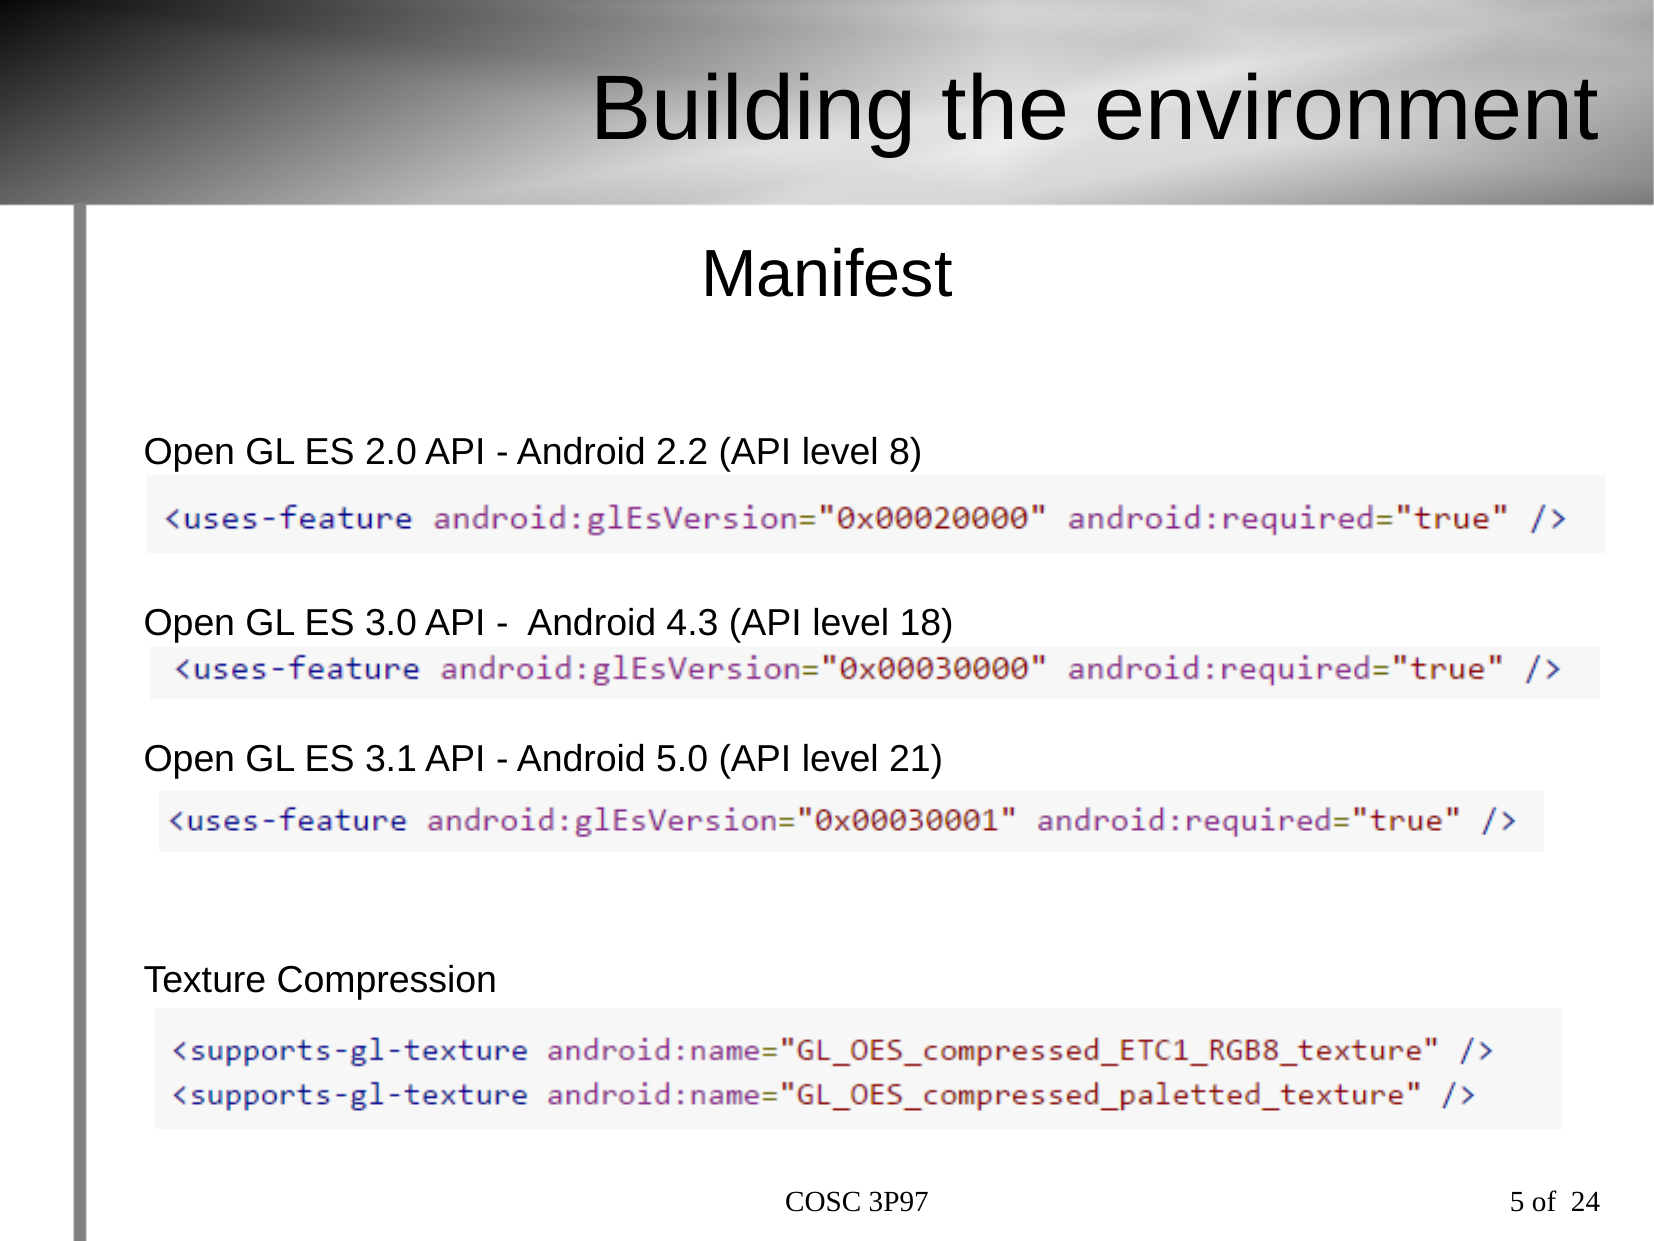

# Building the environment
Manifest
Open GL ES 2.0 API - Android 2.2 (API level 8)
Open GL ES 3.0 API - Android 4.3 (API level 18)
Open GL ES 3.1 API - Android 5.0 (API level 21)
Texture Compression
COSC 3P97
5